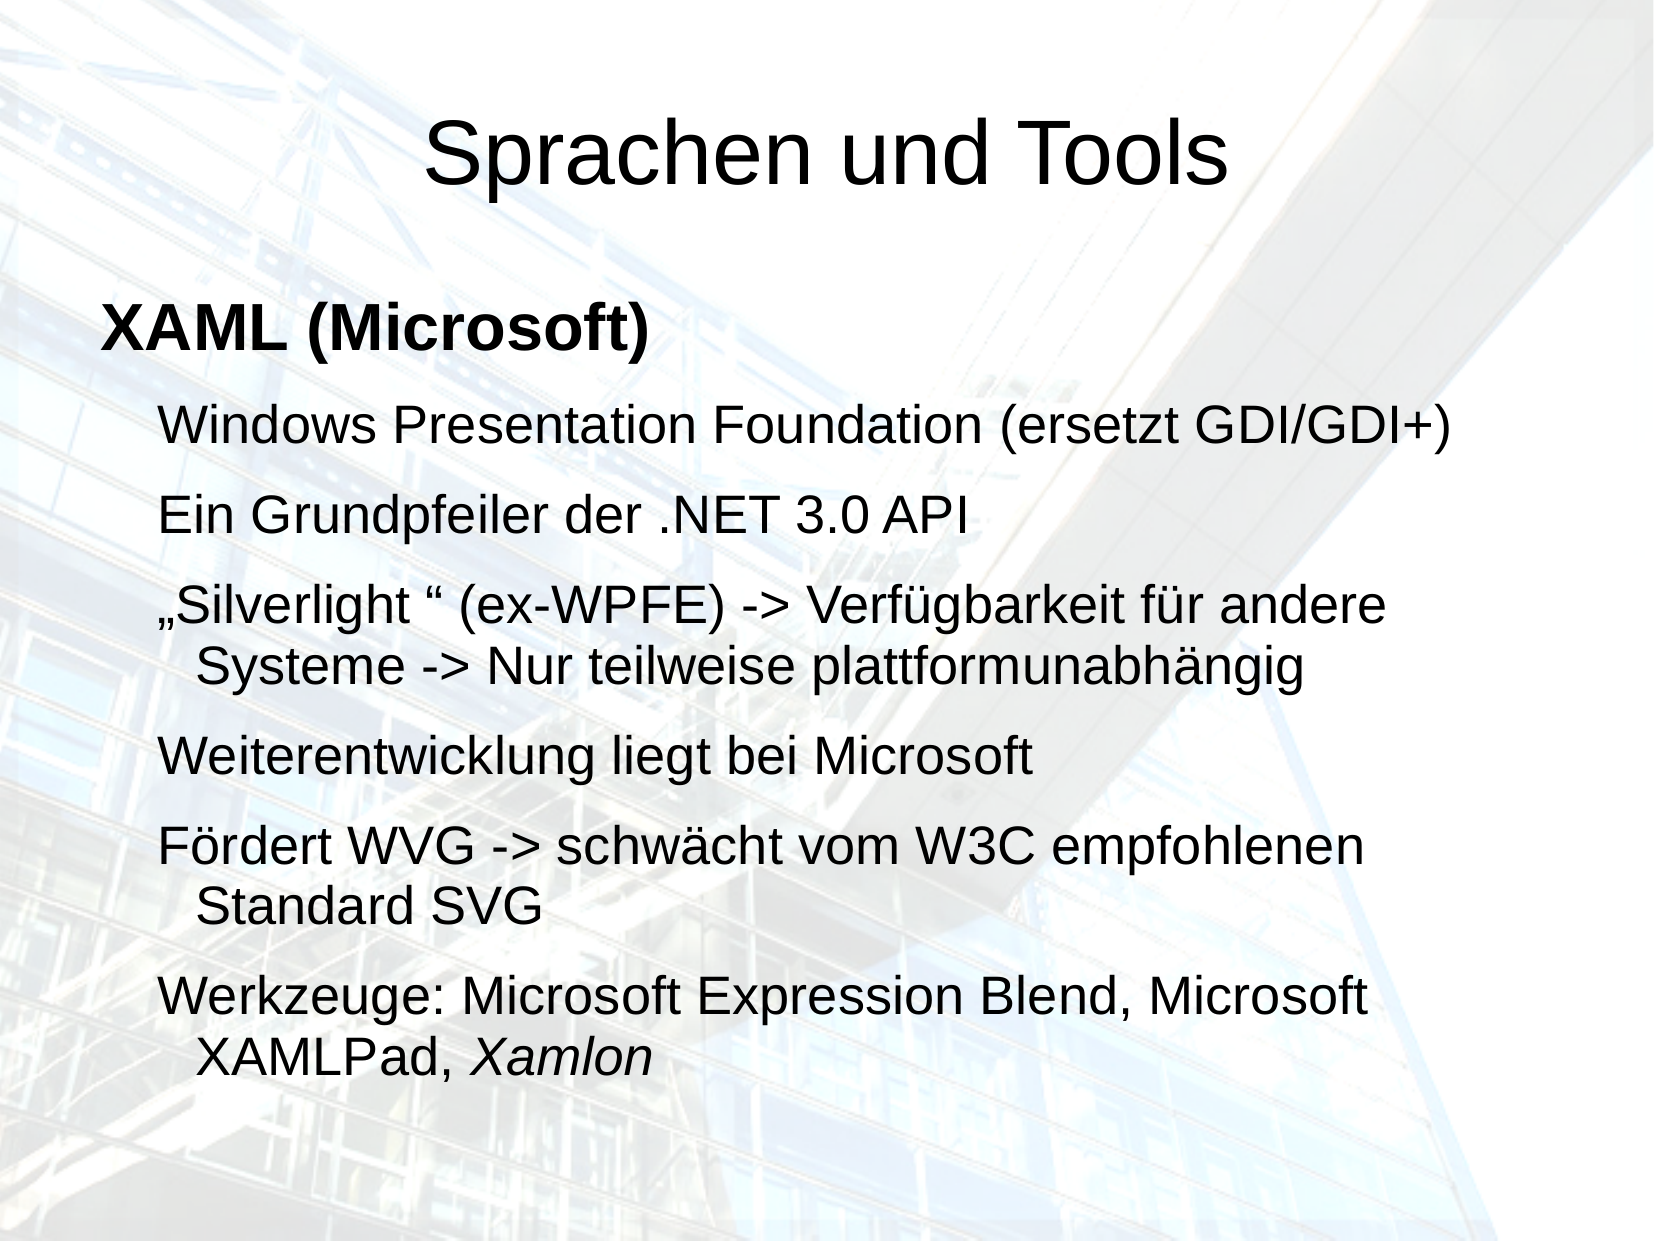

# Sprachen und Tools
XAML (Microsoft)
Windows Presentation Foundation (ersetzt GDI/GDI+)
Ein Grundpfeiler der .NET 3.0 API
„Silverlight “ (ex-WPFE) -> Verfügbarkeit für andere Systeme -> Nur teilweise plattformunabhängig
Weiterentwicklung liegt bei Microsoft
Fördert WVG -> schwächt vom W3C empfohlenen Standard SVG
Werkzeuge: Microsoft Expression Blend, Microsoft XAMLPad, Xamlon